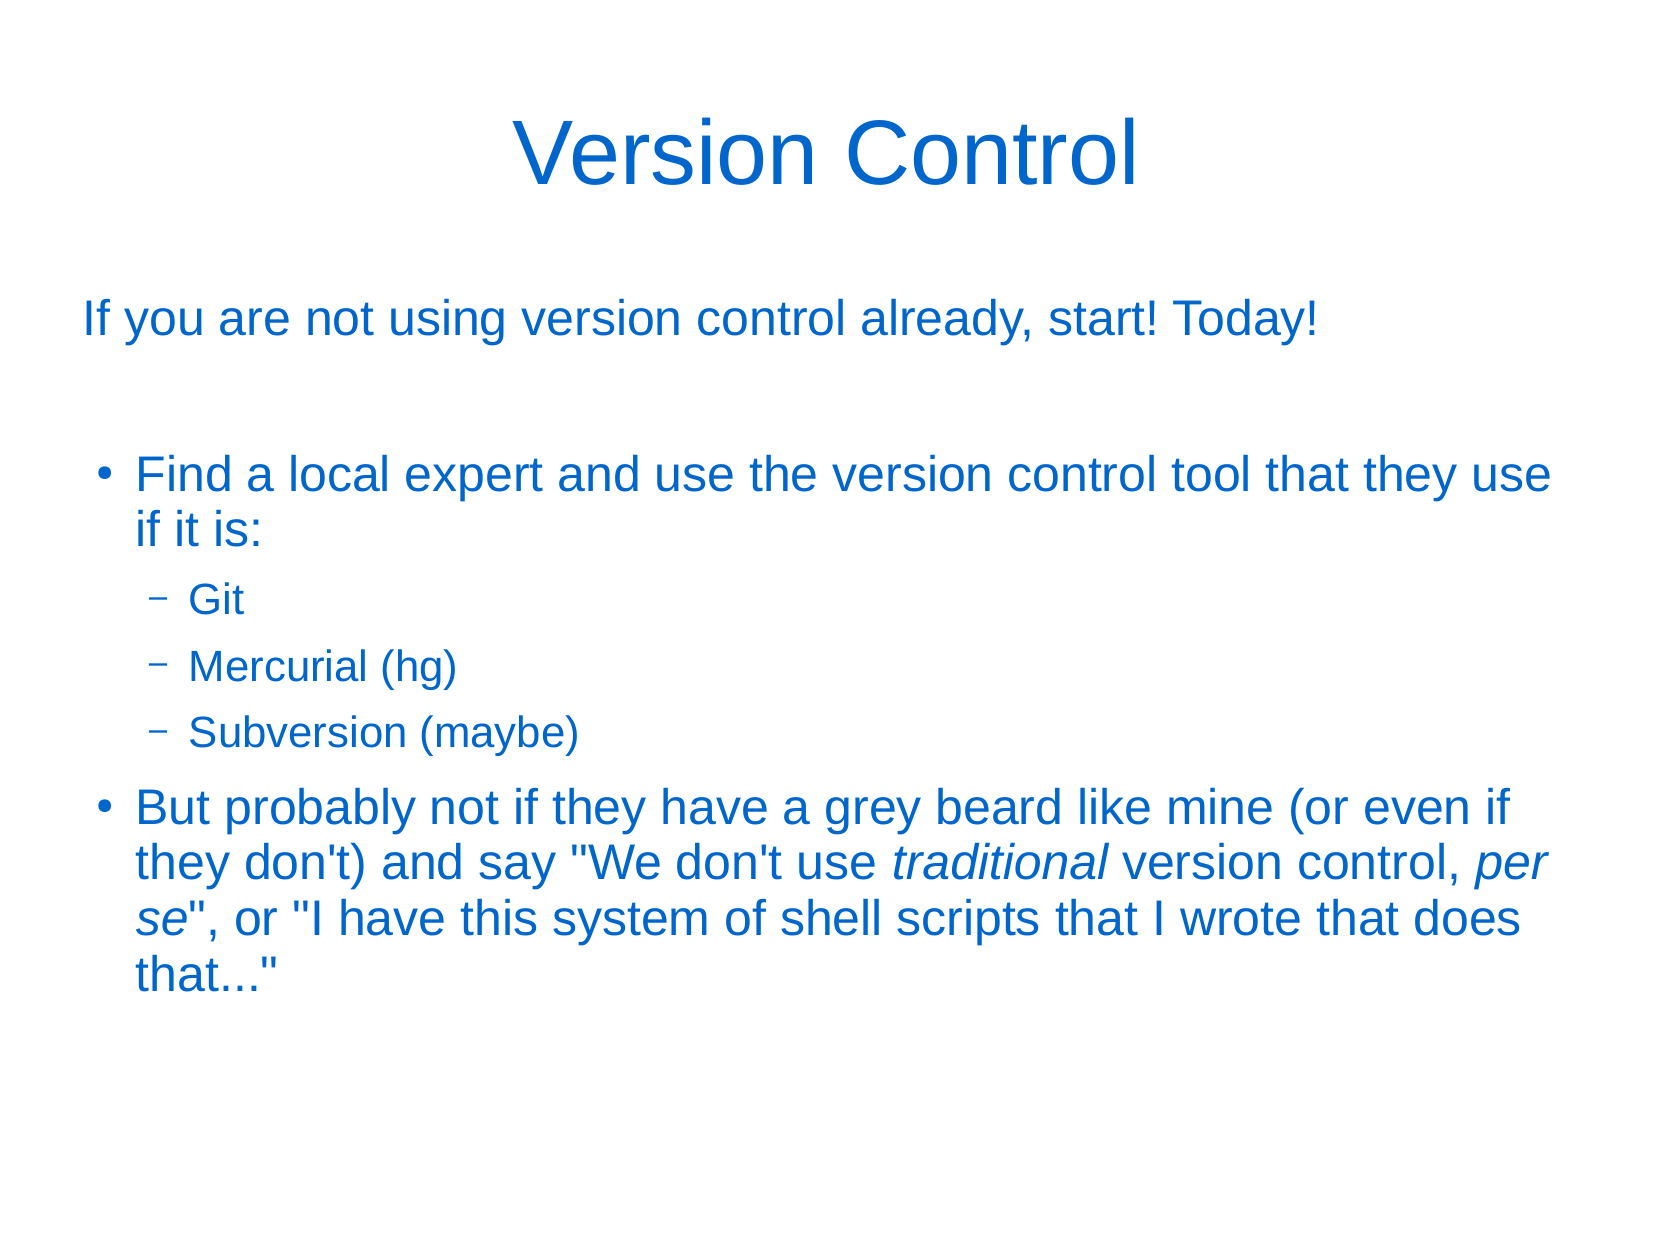

# Version Control
If you are not using version control already, start! Today!
Find a local expert and use the version control tool that they use if it is:
Git
Mercurial (hg)
Subversion (maybe)
But probably not if they have a grey beard like mine (or even if they don't) and say "We don't use traditional version control, per se", or "I have this system of shell scripts that I wrote that does that..."